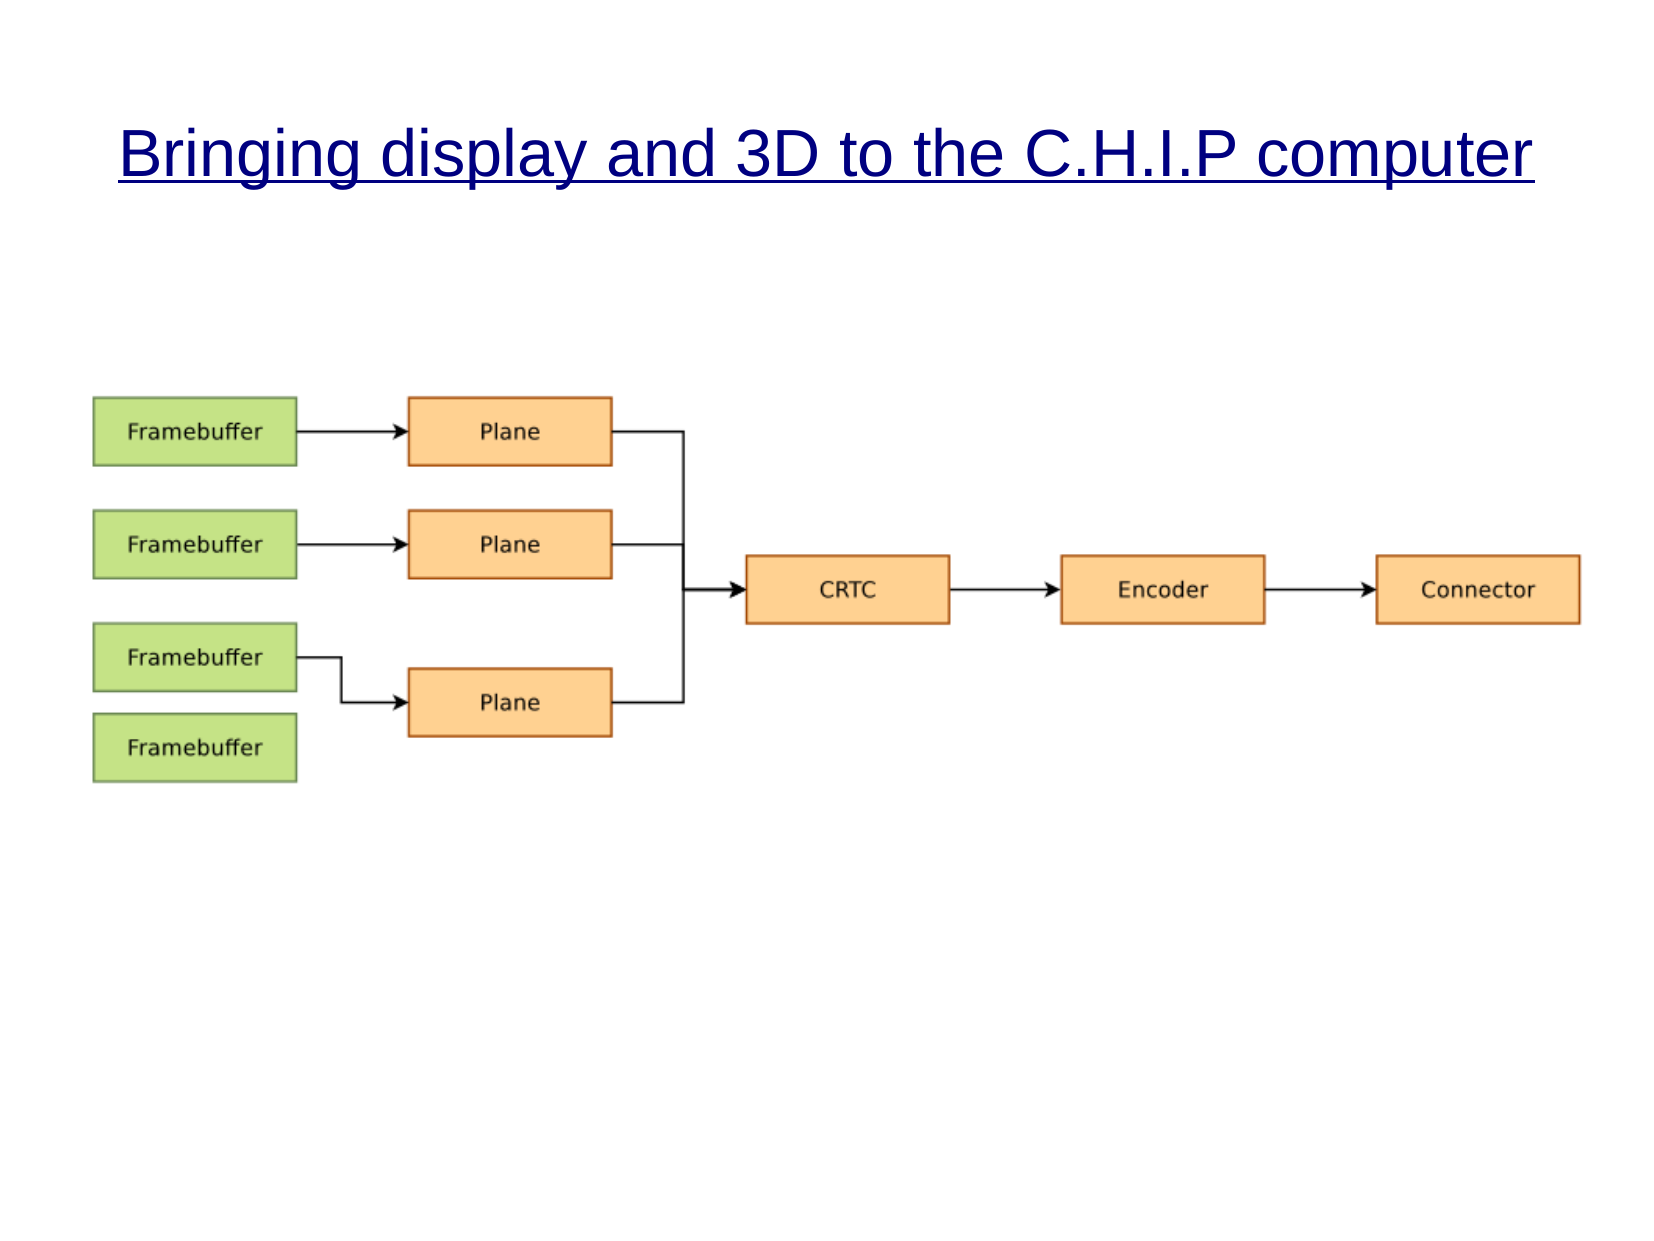

# Bringing display and 3D to the C.H.I.P computer